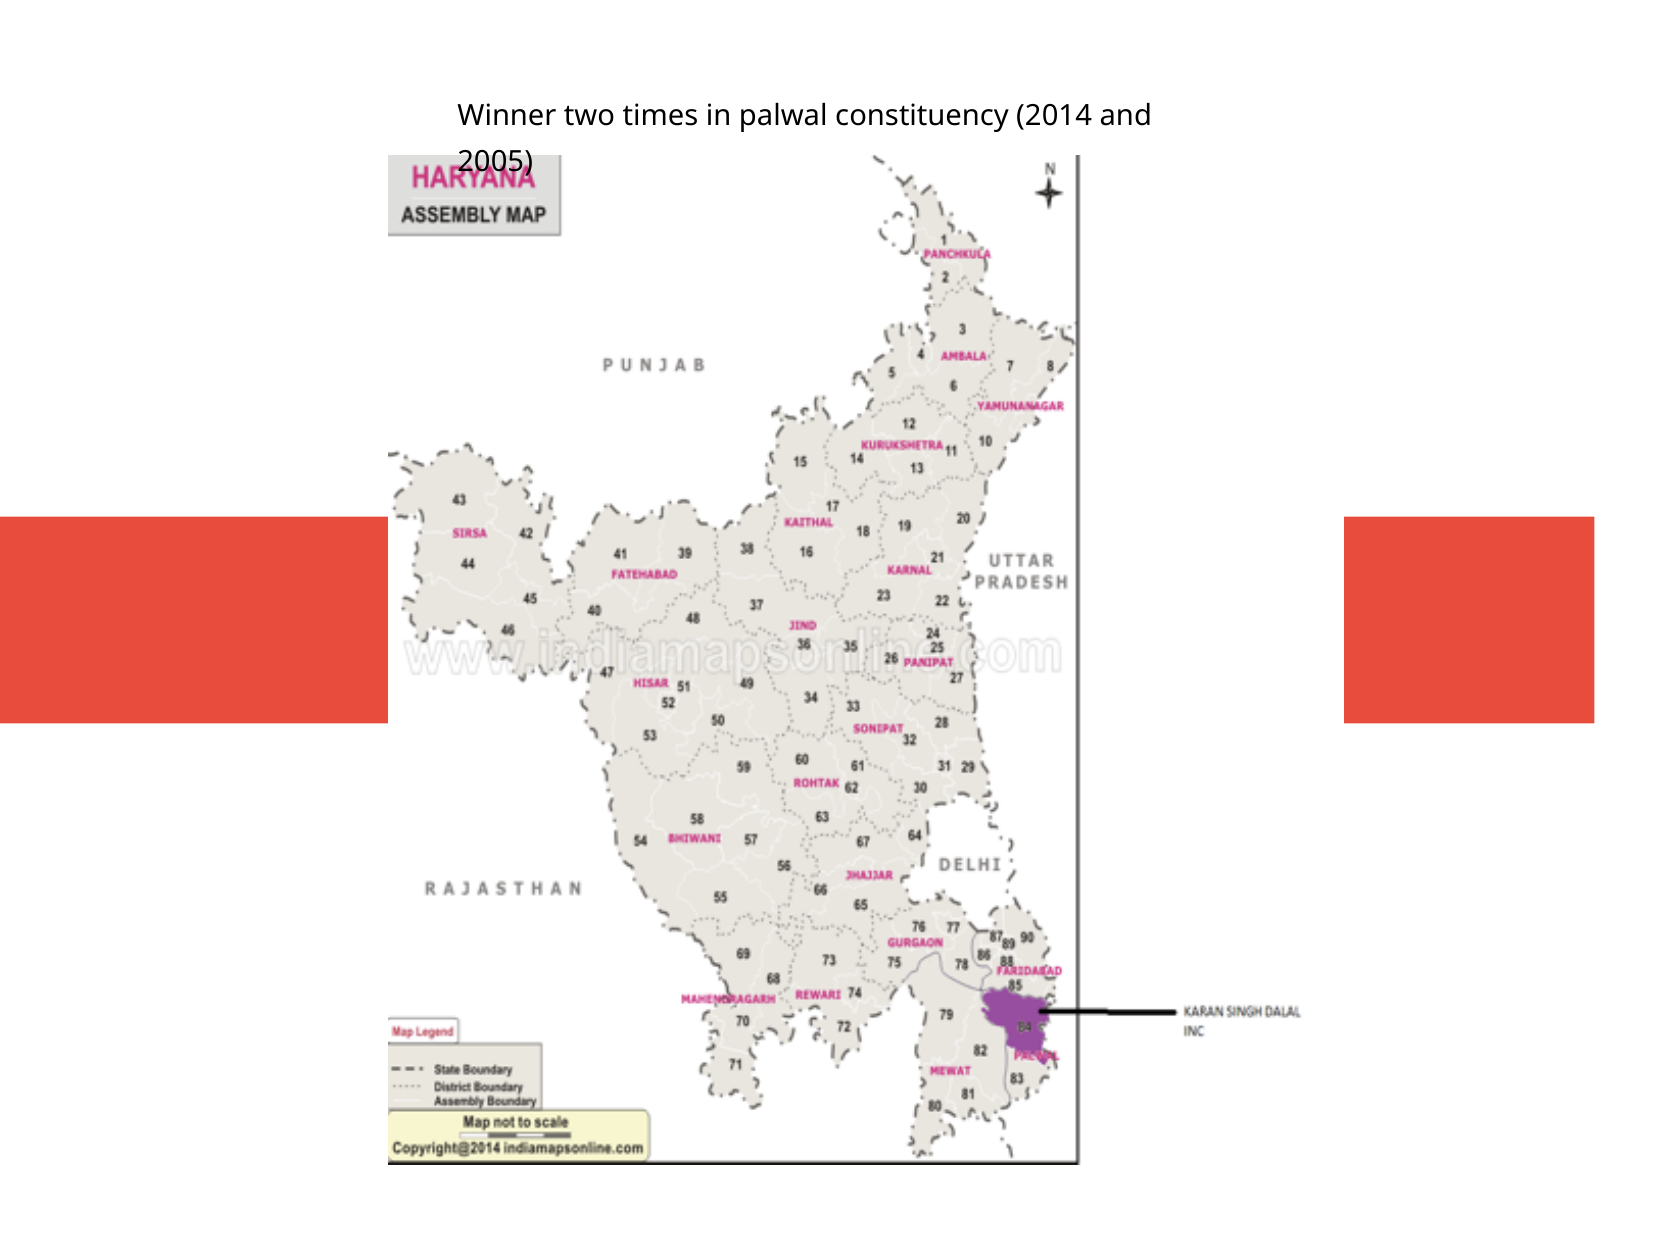

Winner two times in palwal constituency (2014 and 2005)